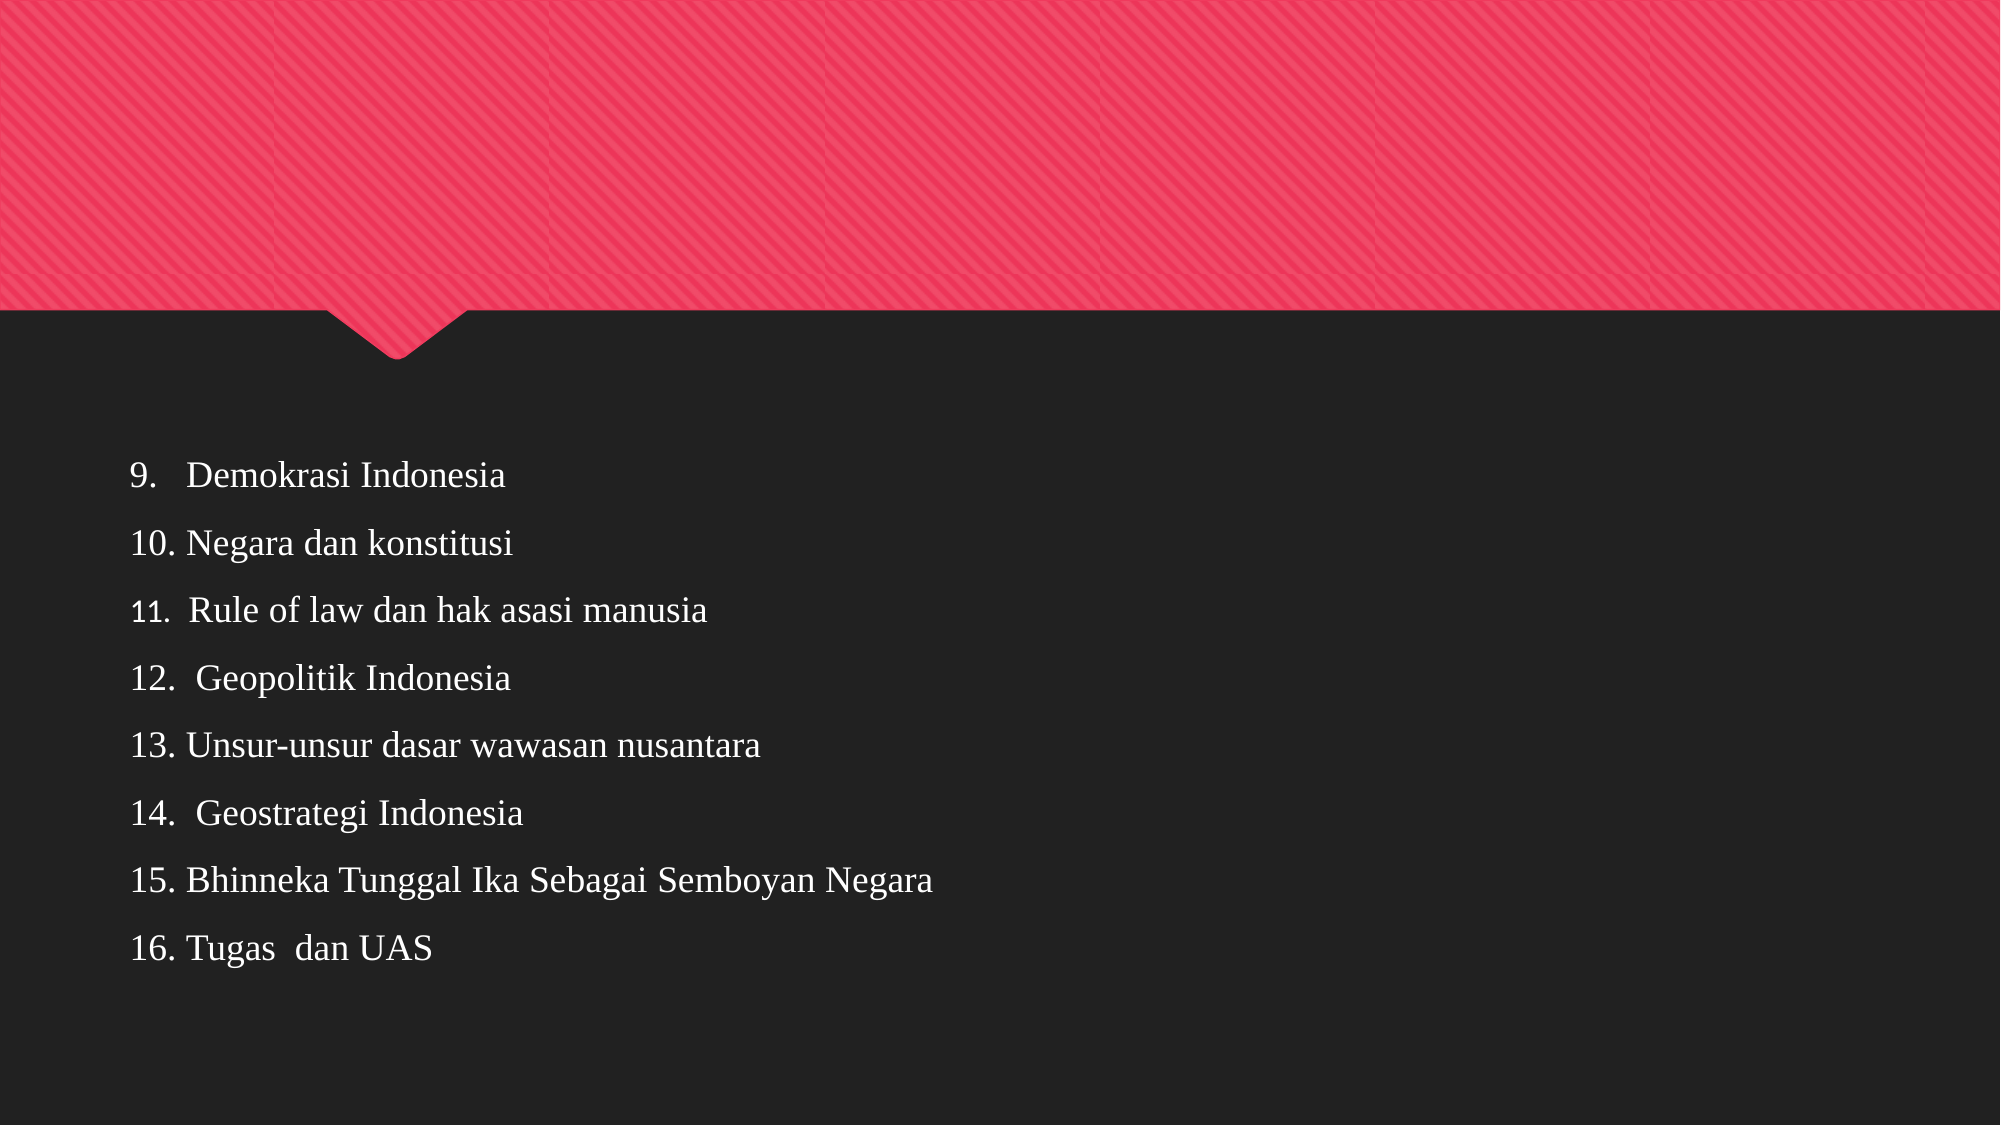

9. Demokrasi Indonesia
10. Negara dan konstitusi
11. Rule of law dan hak asasi manusia
12. Geopolitik Indonesia
Unsur-unsur dasar wawasan nusantara
14. Geostrategi Indonesia
Bhinneka Tunggal Ika Sebagai Semboyan Negara
Tugas dan UAS